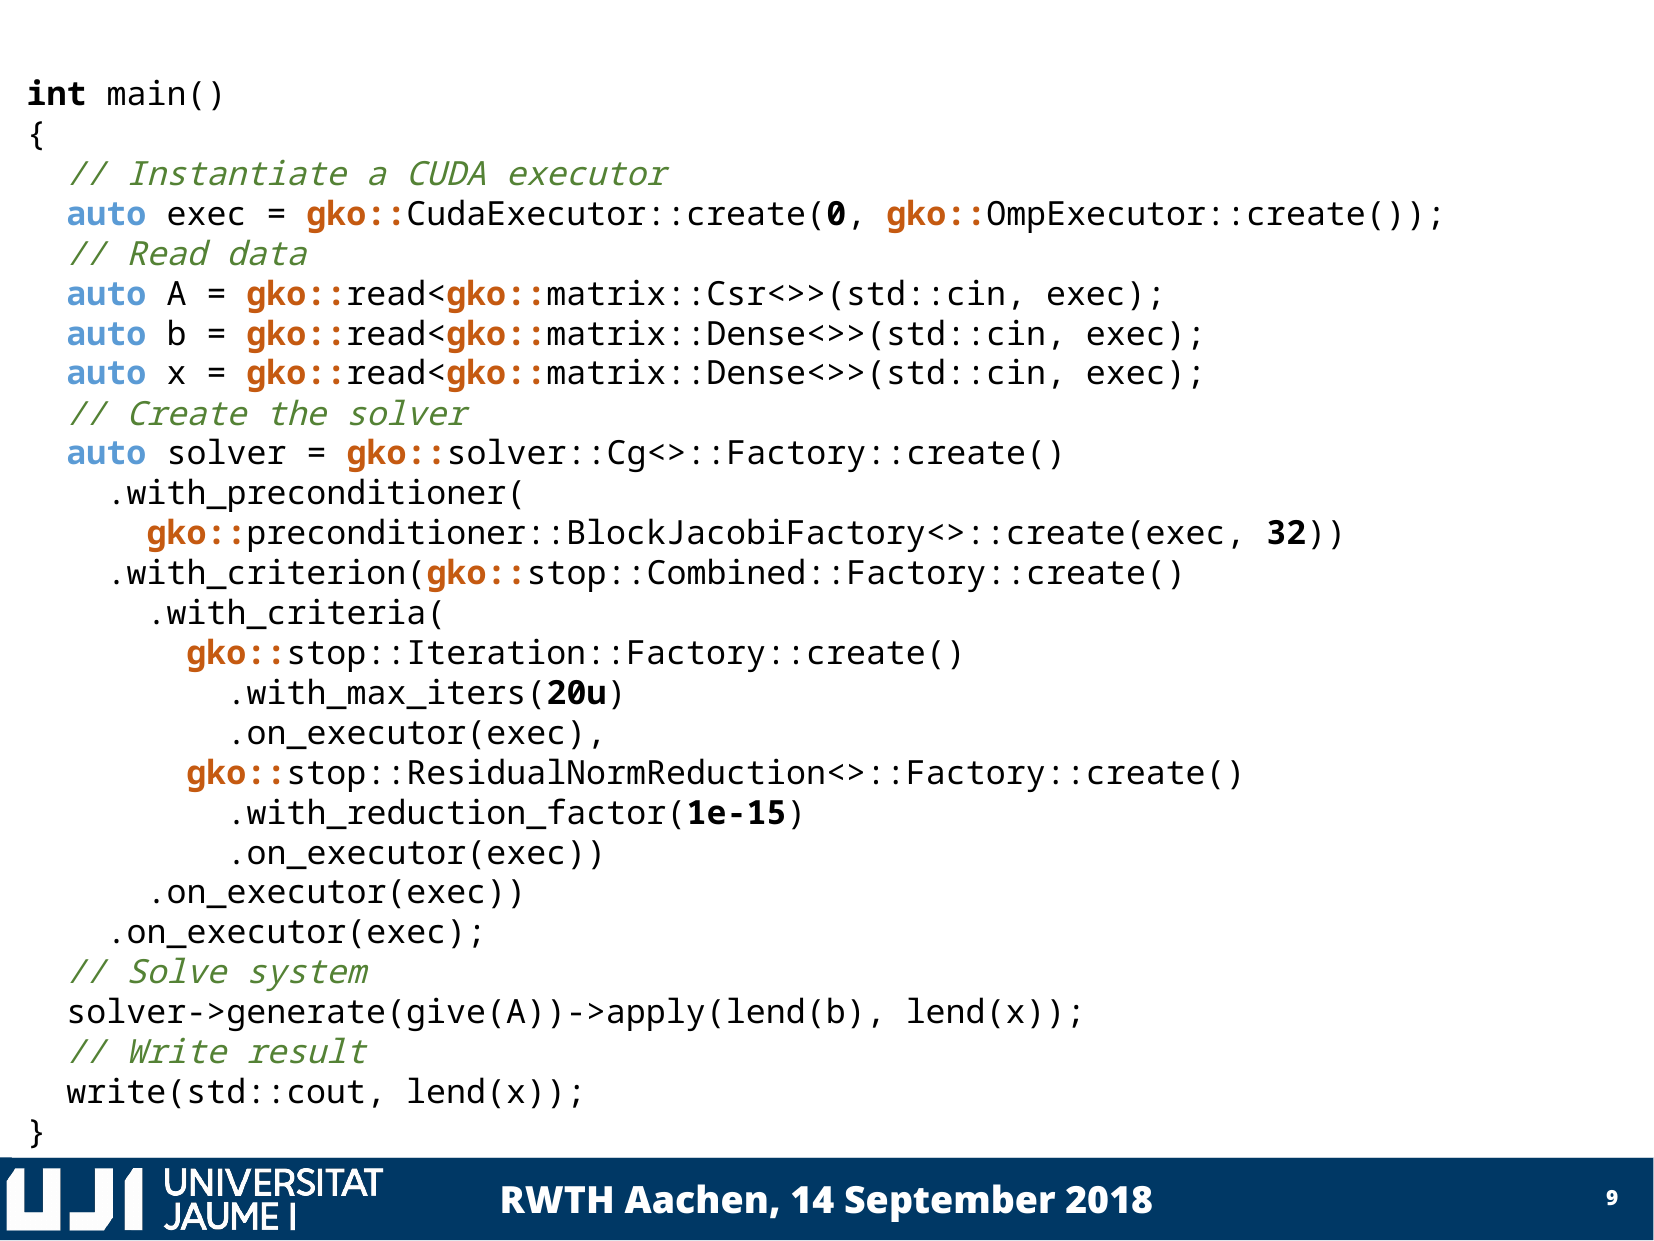

int main()
{
 // Instantiate a CUDA executor
 auto exec = gko::CudaExecutor::create(0, gko::OmpExecutor::create());
 // Read data
 auto A = gko::read<gko::matrix::Csr<>>(std::cin, exec);
 auto b = gko::read<gko::matrix::Dense<>>(std::cin, exec);
 auto x = gko::read<gko::matrix::Dense<>>(std::cin, exec);
 // Create the solver
 auto solver = gko::solver::Cg<>::Factory::create()
 .with_preconditioner(
 gko::preconditioner::BlockJacobiFactory<>::create(exec, 32))
 .with_criterion(gko::stop::Combined::Factory::create()
 .with_criteria(
 gko::stop::Iteration::Factory::create()
 .with_max_iters(20u)
 .on_executor(exec),
 gko::stop::ResidualNormReduction<>::Factory::create()
 .with_reduction_factor(1e-15)
 .on_executor(exec))
 .on_executor(exec))
 .on_executor(exec);
 // Solve system
 solver->generate(give(A))->apply(lend(b), lend(x));
 // Write result
 write(std::cout, lend(x));
}
RWTH Aachen, 14 September 2018
9